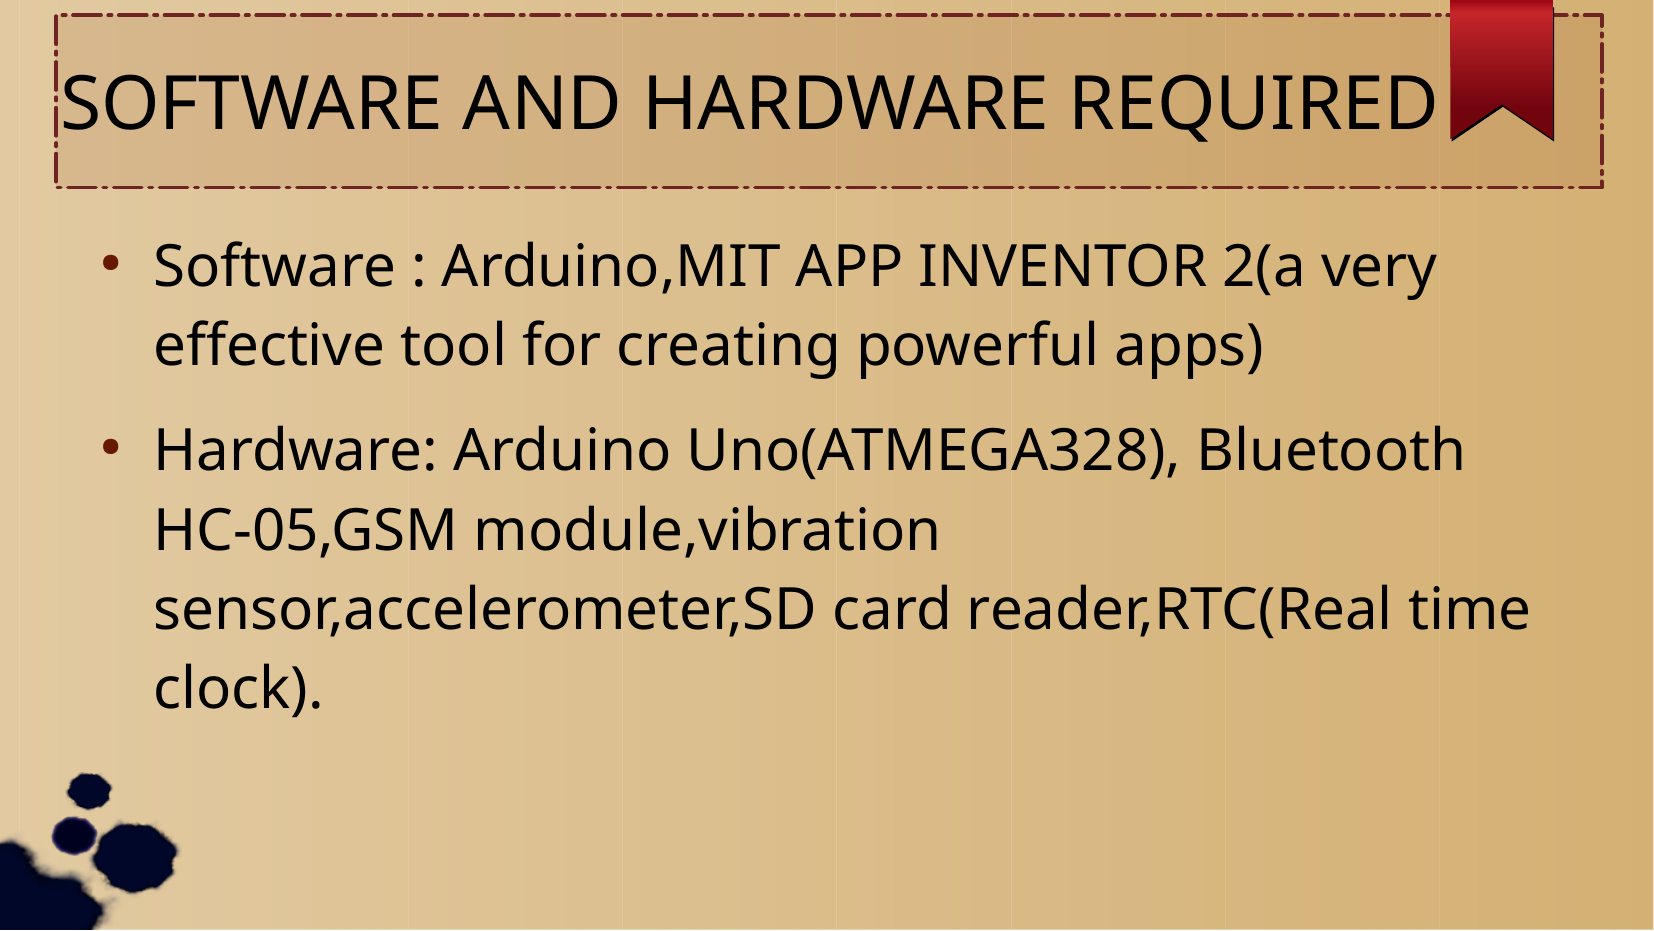

# SOFTWARE AND HARDWARE REQUIRED
Software : Arduino,MIT APP INVENTOR 2(a very effective tool for creating powerful apps)
Hardware: Arduino Uno(ATMEGA328), Bluetooth HC-05,GSM module,vibration sensor,accelerometer,SD card reader,RTC(Real time clock).